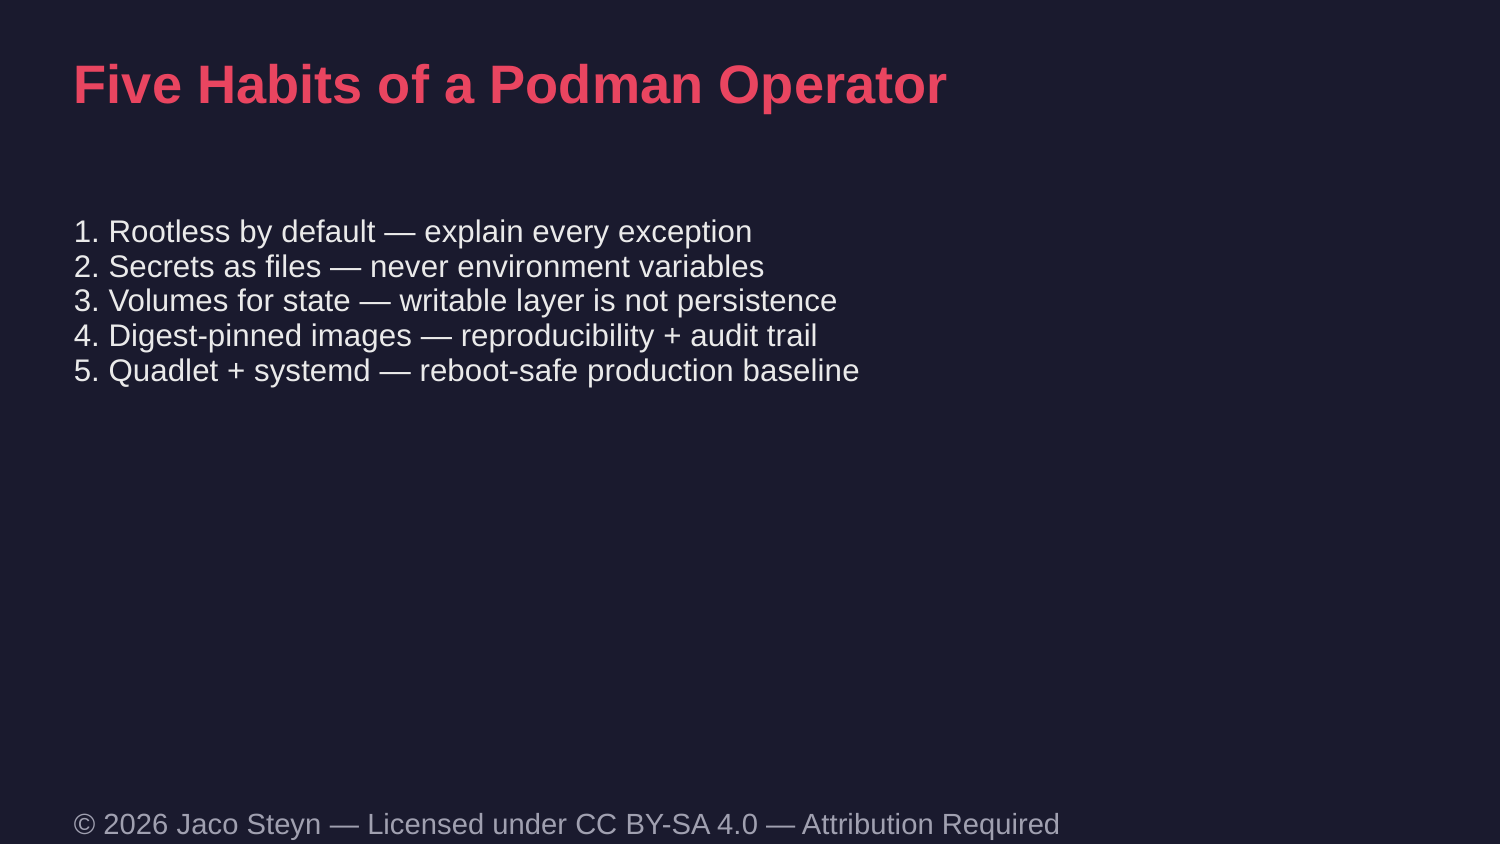

Five Habits of a Podman Operator
1. Rootless by default — explain every exception
2. Secrets as files — never environment variables
3. Volumes for state — writable layer is not persistence
4. Digest-pinned images — reproducibility + audit trail
5. Quadlet + systemd — reboot-safe production baseline
© 2026 Jaco Steyn — Licensed under CC BY-SA 4.0 — Attribution Required